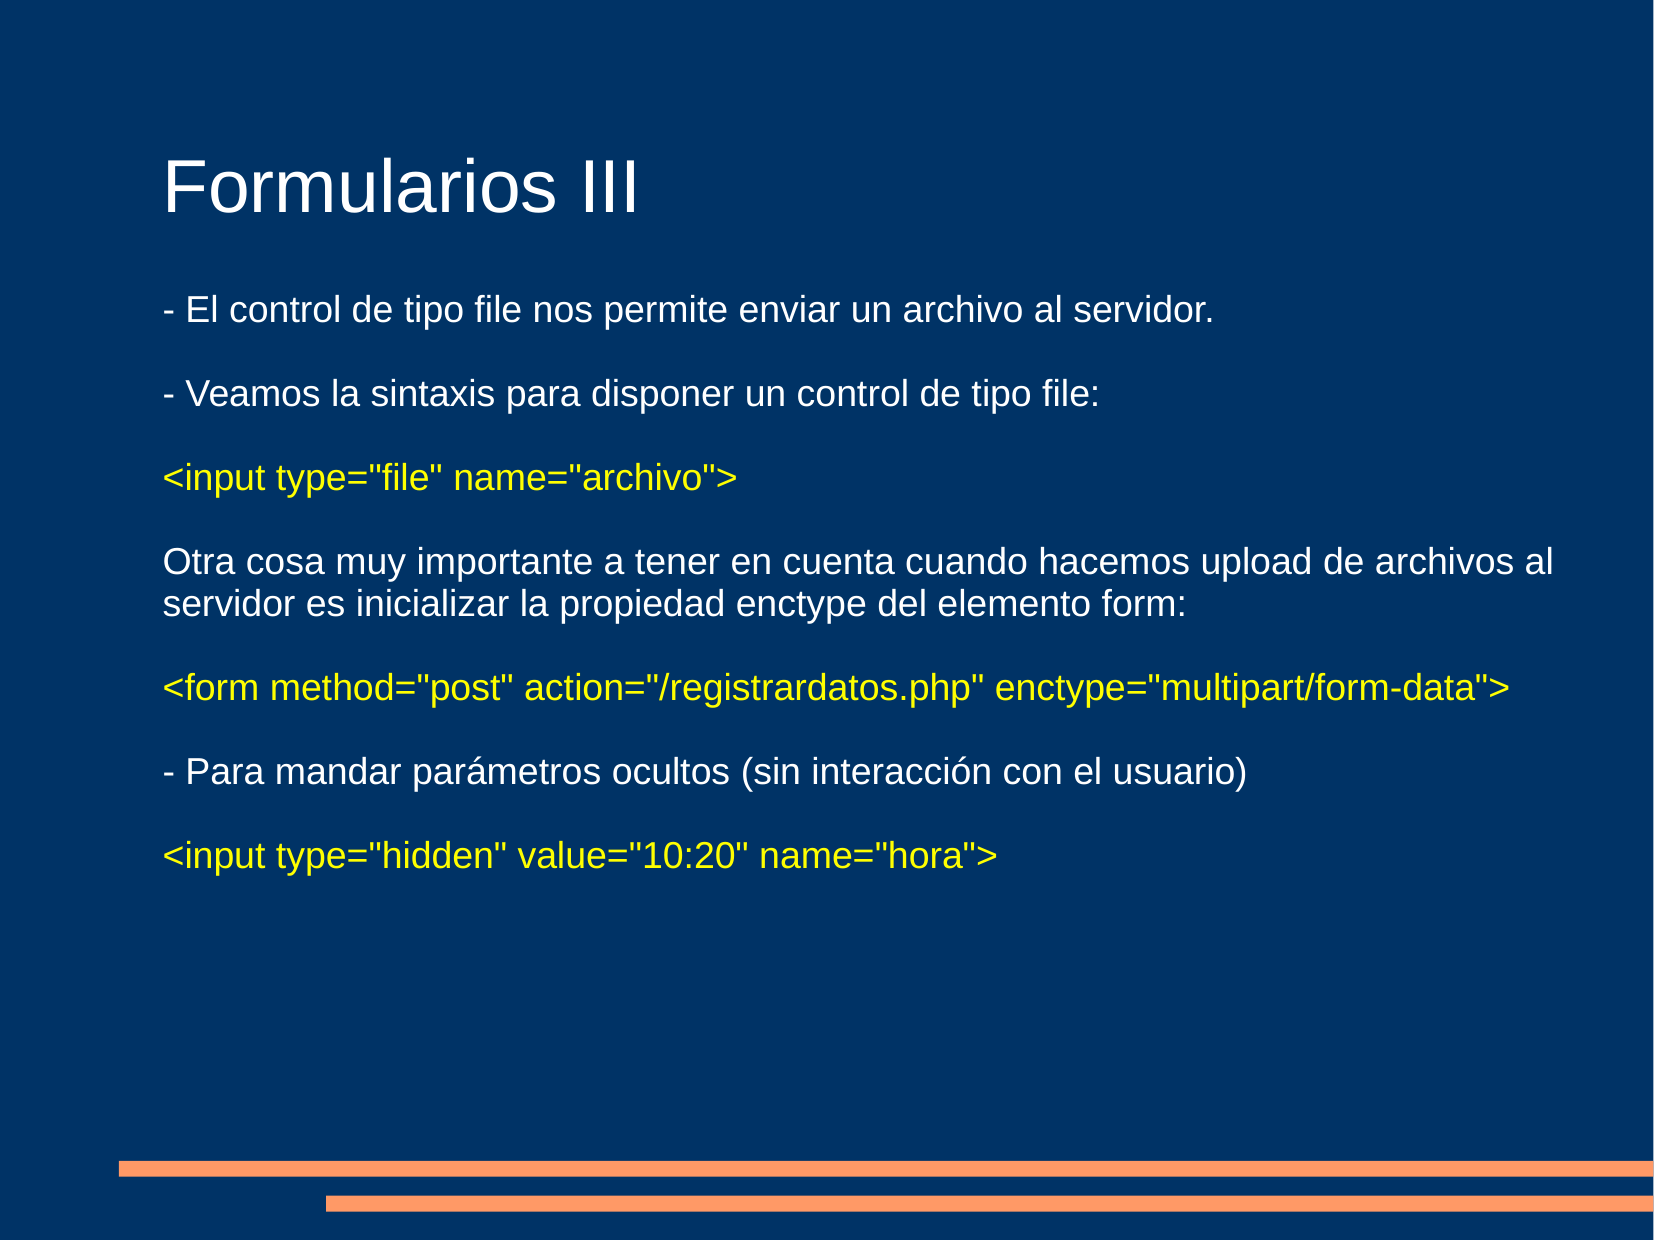

Formularios III
- El control de tipo file nos permite enviar un archivo al servidor.
- Veamos la sintaxis para disponer un control de tipo file:
<input type="file" name="archivo">
Otra cosa muy importante a tener en cuenta cuando hacemos upload de archivos al servidor es inicializar la propiedad enctype del elemento form:
<form method="post" action="/registrardatos.php" enctype="multipart/form-data">
- Para mandar parámetros ocultos (sin interacción con el usuario)
<input type="hidden" value="10:20" name="hora">